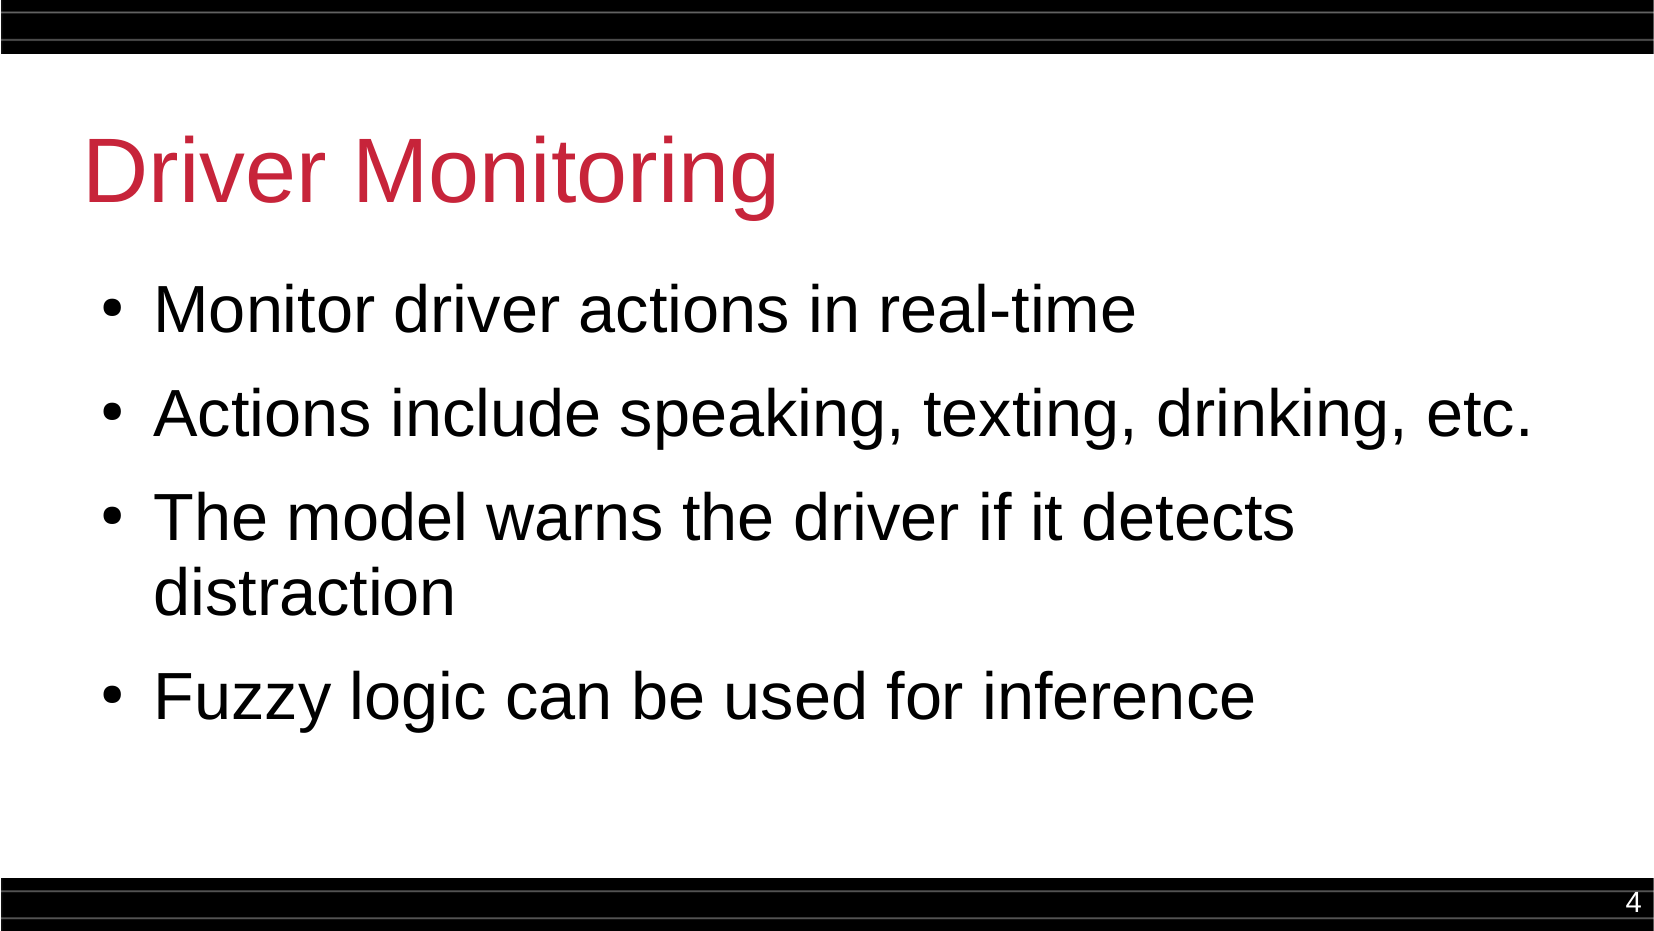

# Driver Monitoring
Monitor driver actions in real-time
Actions include speaking, texting, drinking, etc.
The model warns the driver if it detects distraction
Fuzzy logic can be used for inference